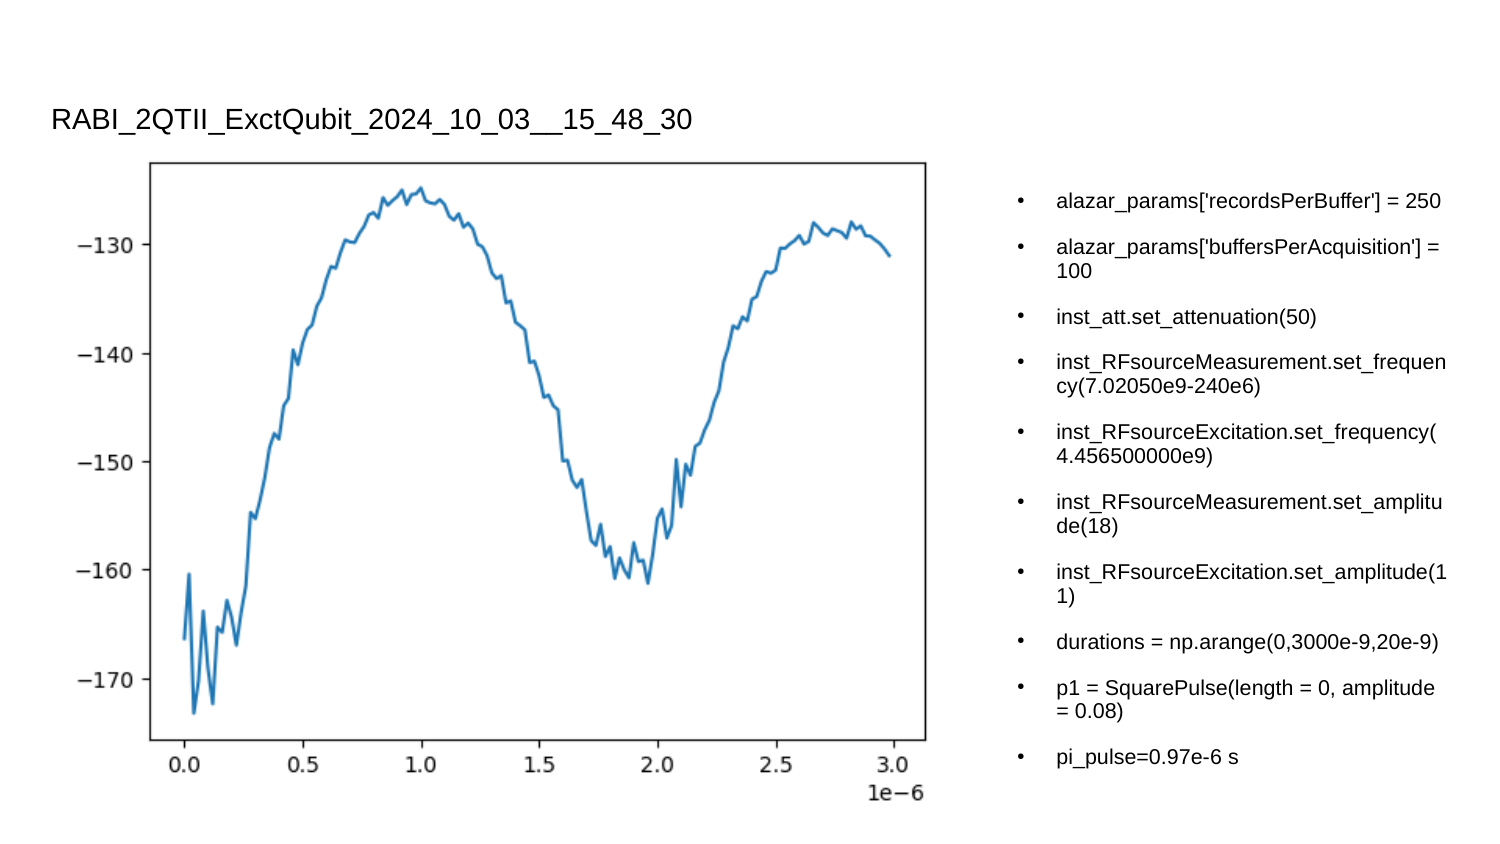

# RABI_2QTII_ExctQubit_2024_10_03__15_48_30
alazar_params['recordsPerBuffer'] = 250
alazar_params['buffersPerAcquisition'] = 100
inst_att.set_attenuation(50)
inst_RFsourceMeasurement.set_frequency(7.02050e9-240e6)
inst_RFsourceExcitation.set_frequency(4.456500000e9)
inst_RFsourceMeasurement.set_amplitude(18)
inst_RFsourceExcitation.set_amplitude(11)
durations = np.arange(0,3000e-9,20e-9)
p1 = SquarePulse(length = 0, amplitude = 0.08)
pi_pulse=0.97e-6 s